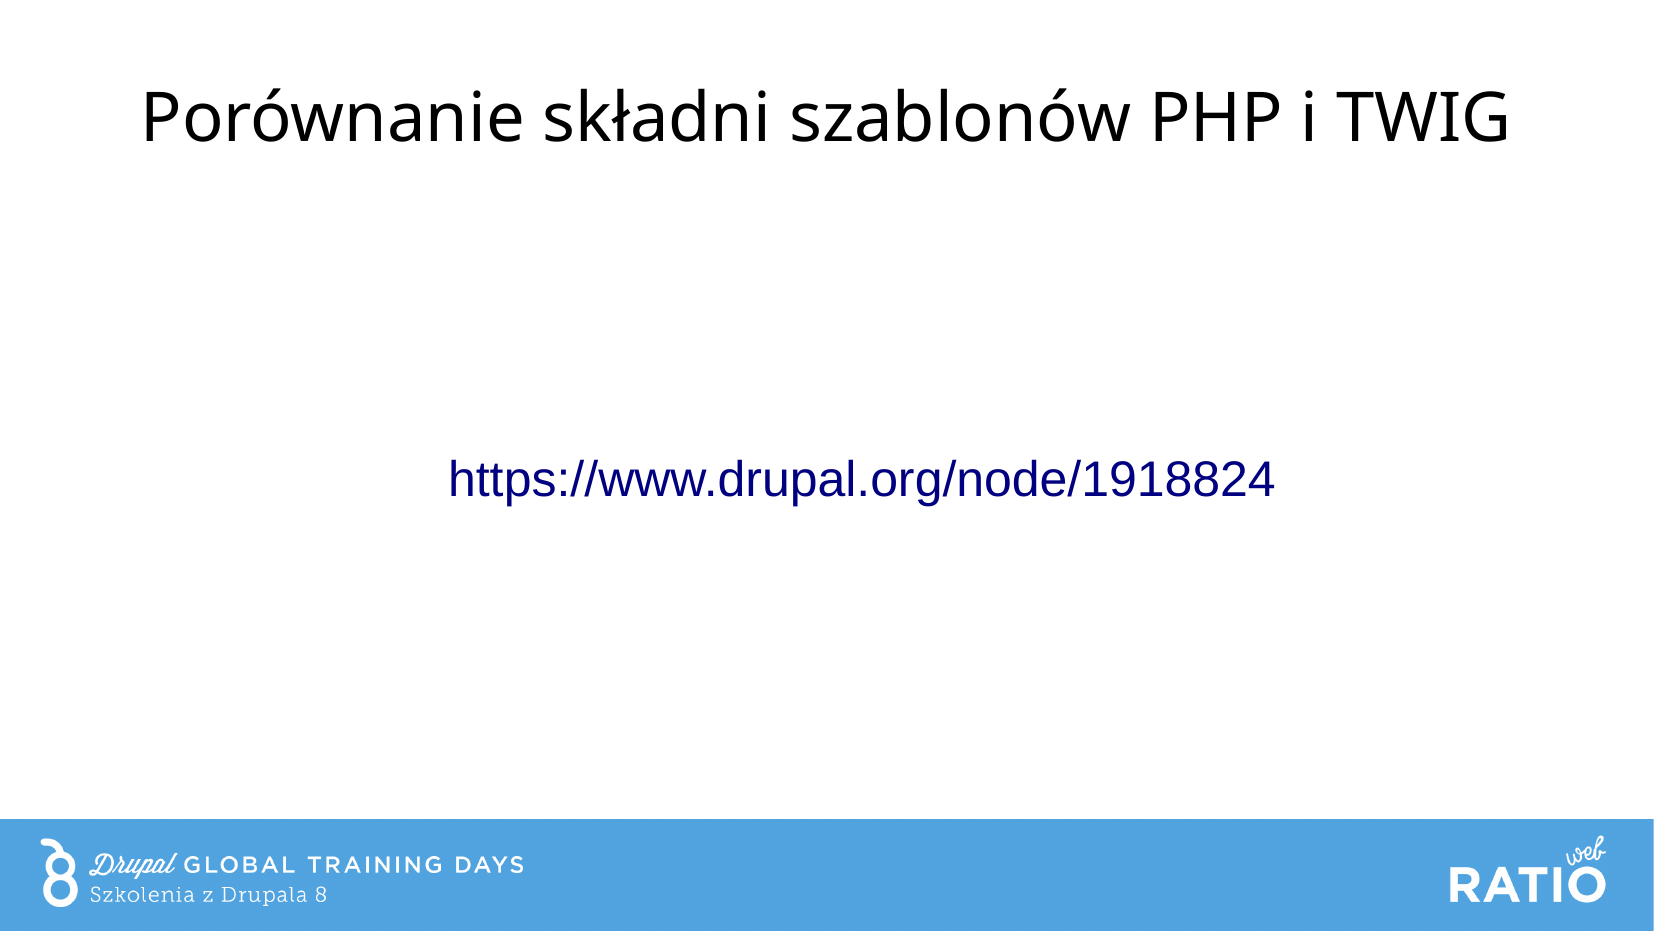

# Porównanie składni szablonów PHP i TWIG
https://www.drupal.org/node/1918824